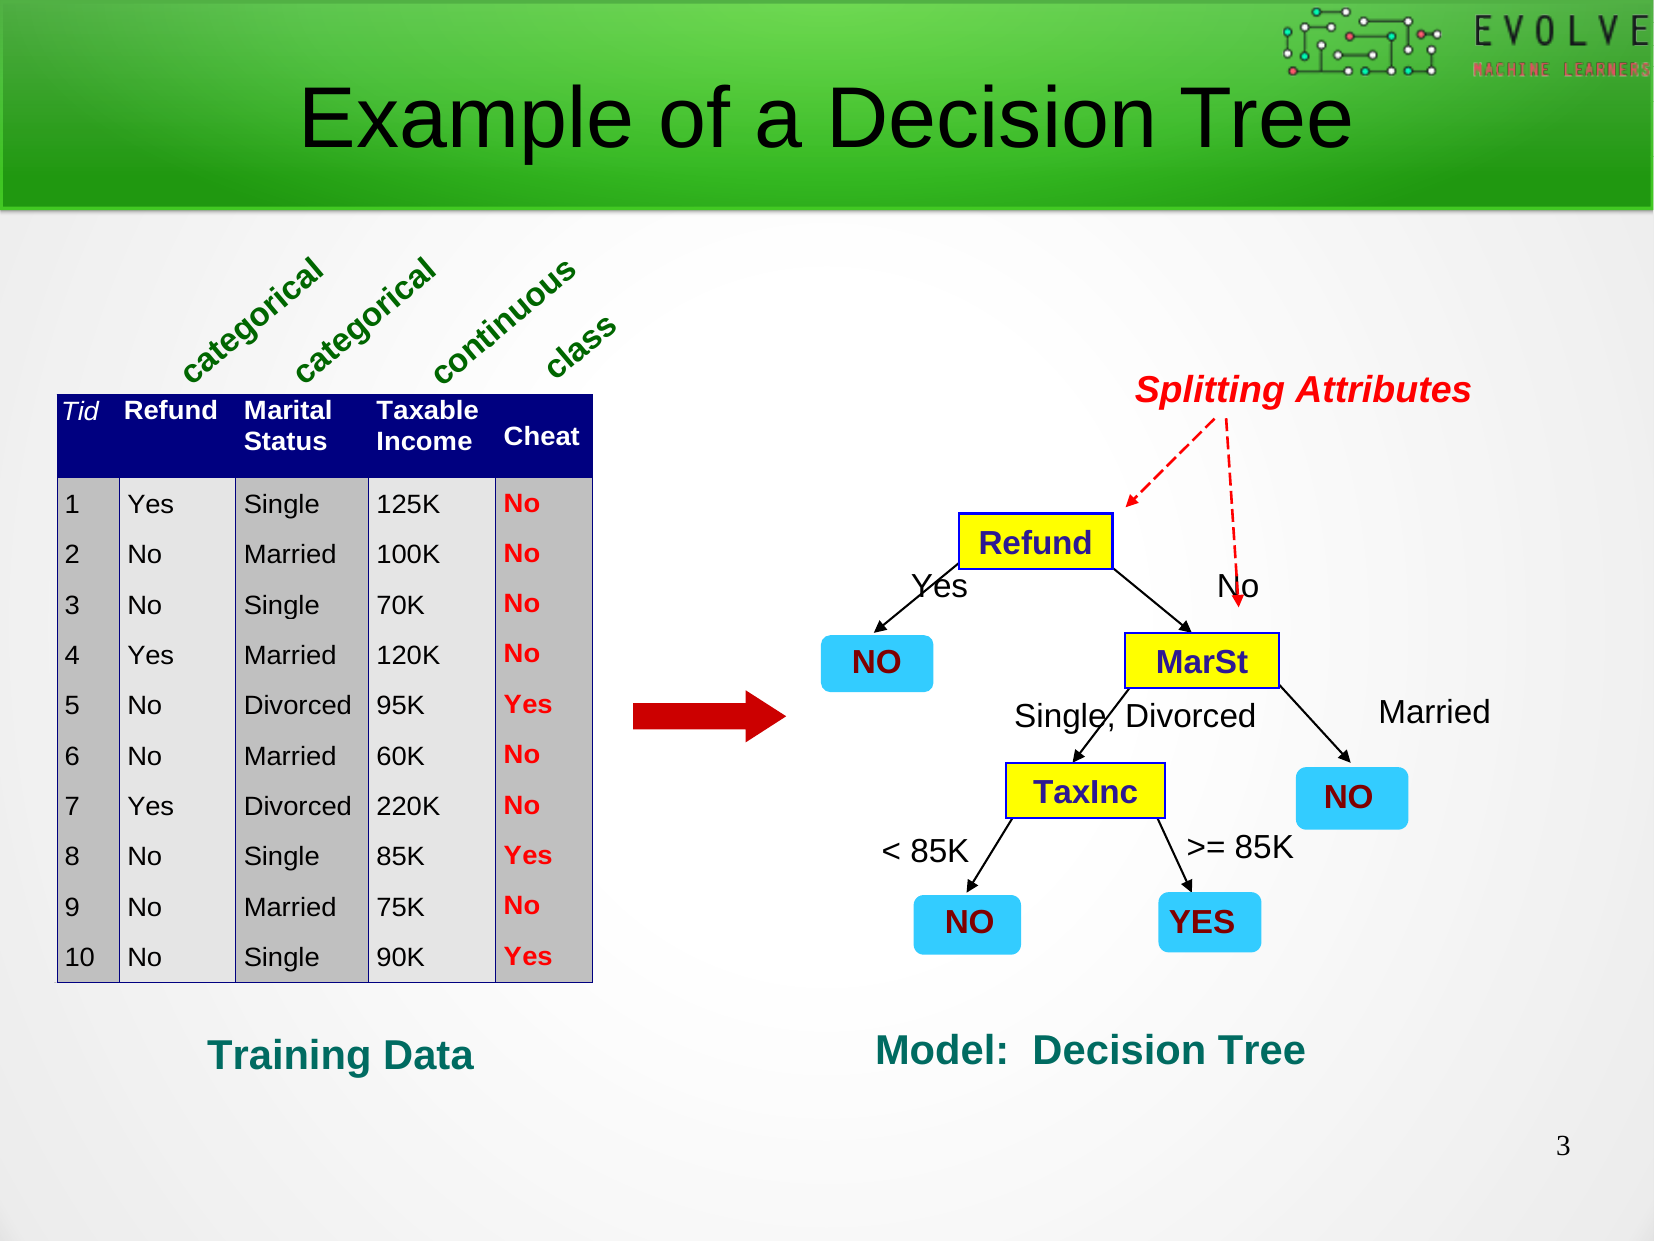

# Example of a Decision Tree
categorical
categorical
continuous
class
Splitting Attributes
Refund
Yes
No
NO
MarSt
Married
Single, Divorced
TaxInc
NO
>= 85K
< 85K
YES
NO
Model: Decision Tree
Training Data
3